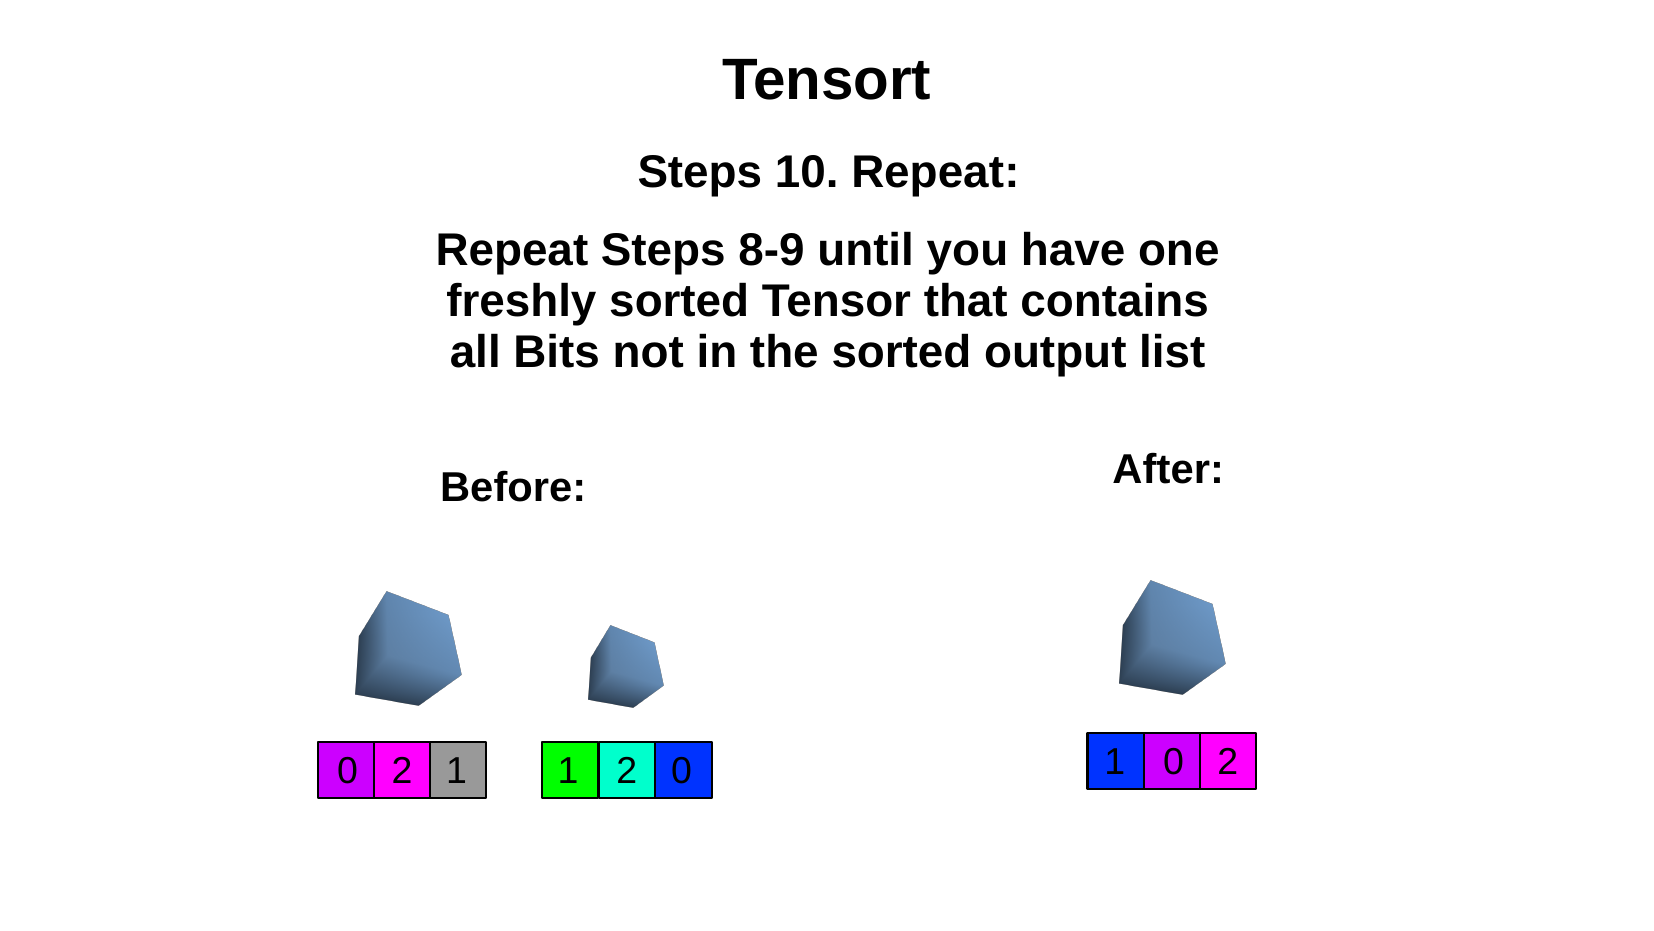

# Tensort
Steps 10. Repeat:
Repeat Steps 8-9 until you have one
freshly sorted Tensor that contains
all Bits not in the sorted output list
After:
Before:
1
0
2
0
2
1
2
1
0